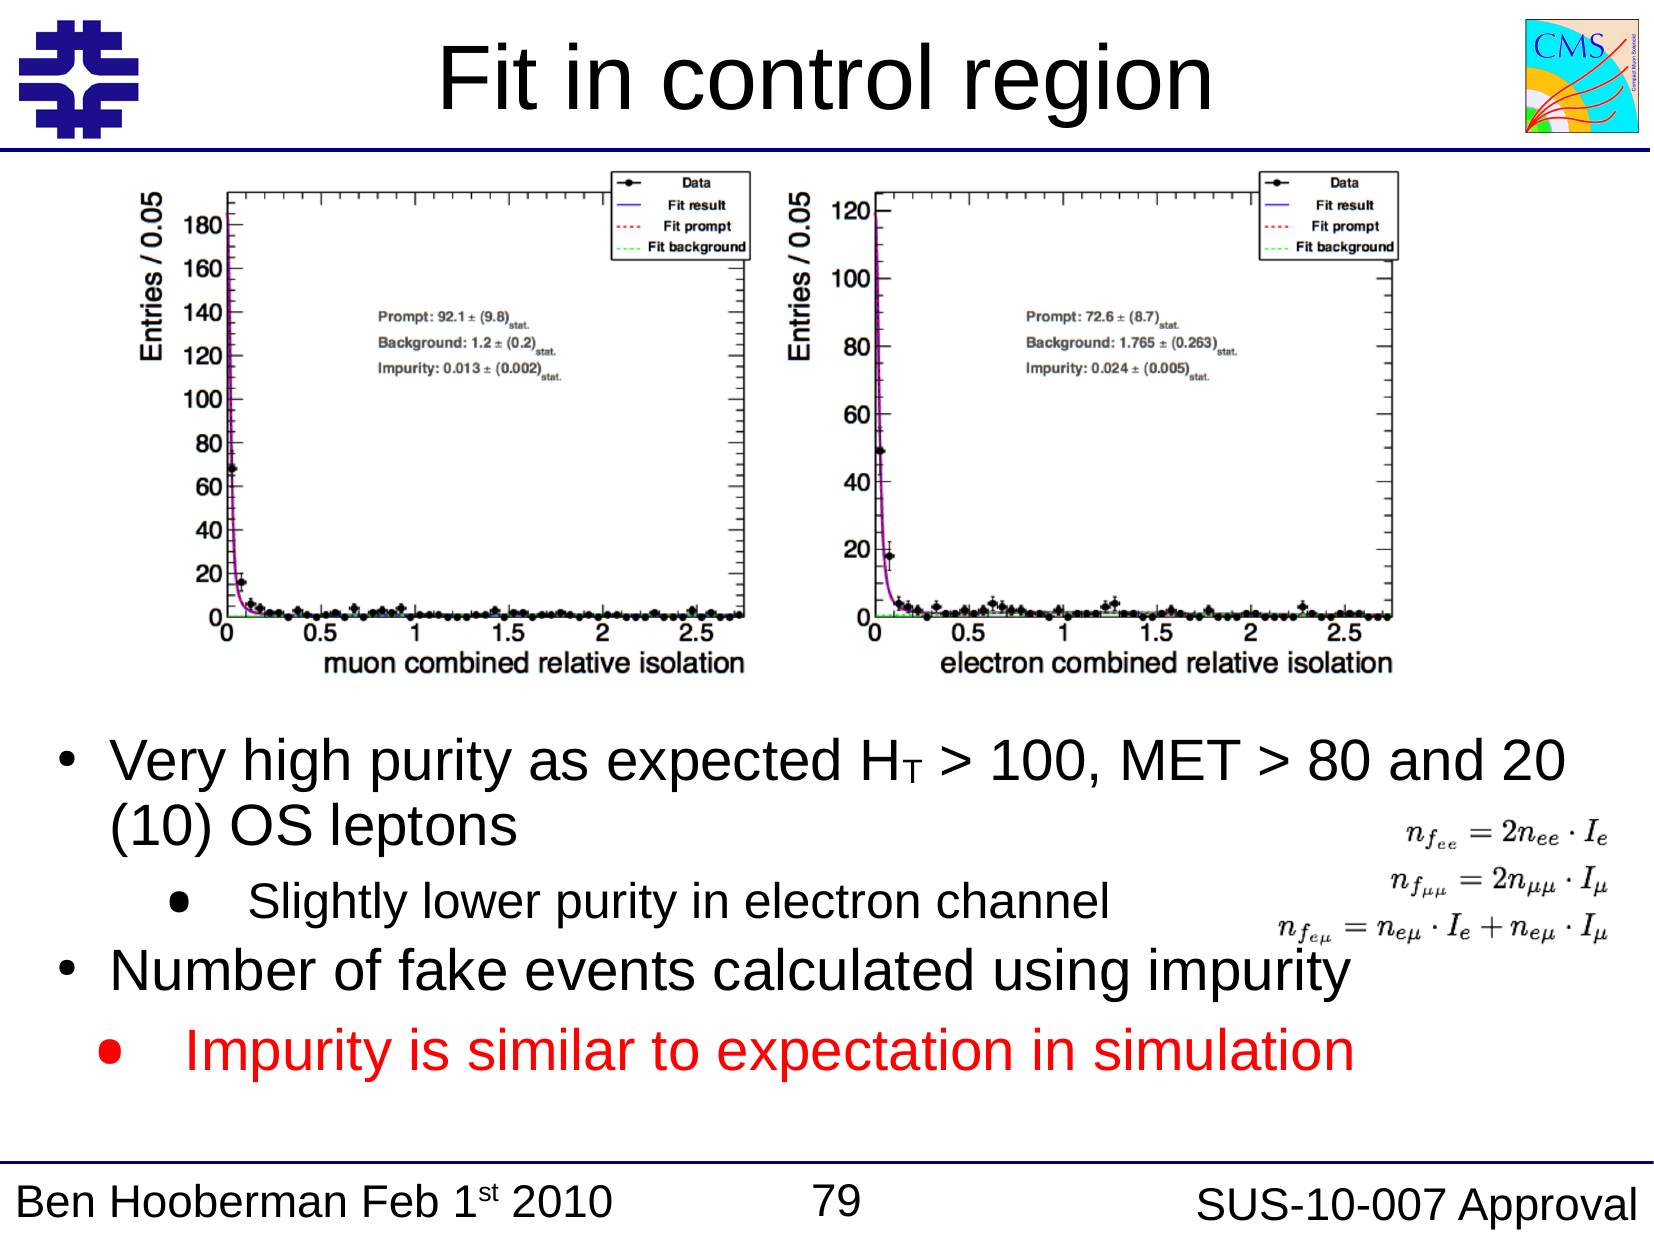

# Fit in control region
Very high purity as expected HT > 100, MET > 80 and 20 (10) OS leptons
Slightly lower purity in electron channel
Number of fake events calculated using impurity
Impurity is similar to expectation in simulation
79